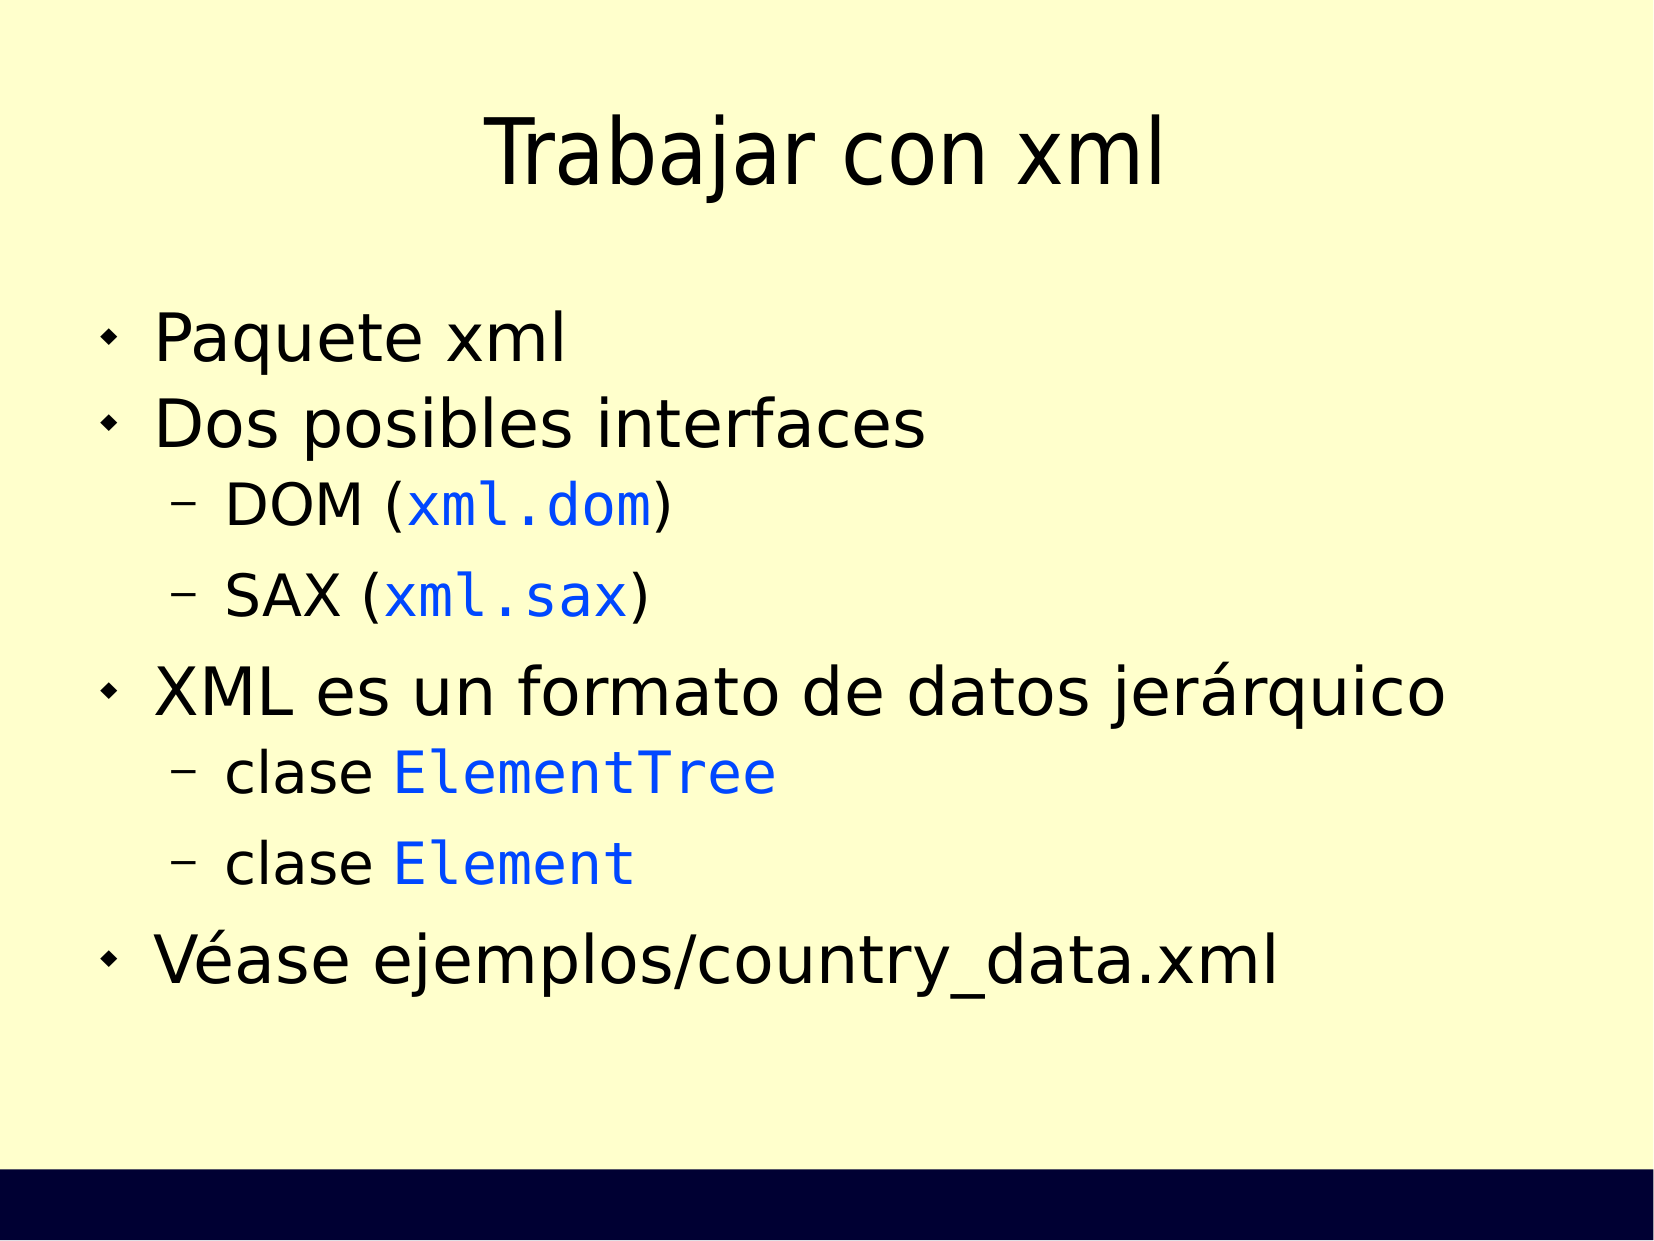

# Trabajar con xml
Paquete xml
Dos posibles interfaces
DOM (xml.dom)
SAX (xml.sax)
XML es un formato de datos jerárquico
clase ElementTree
clase Element
Véase ejemplos/country_data.xml